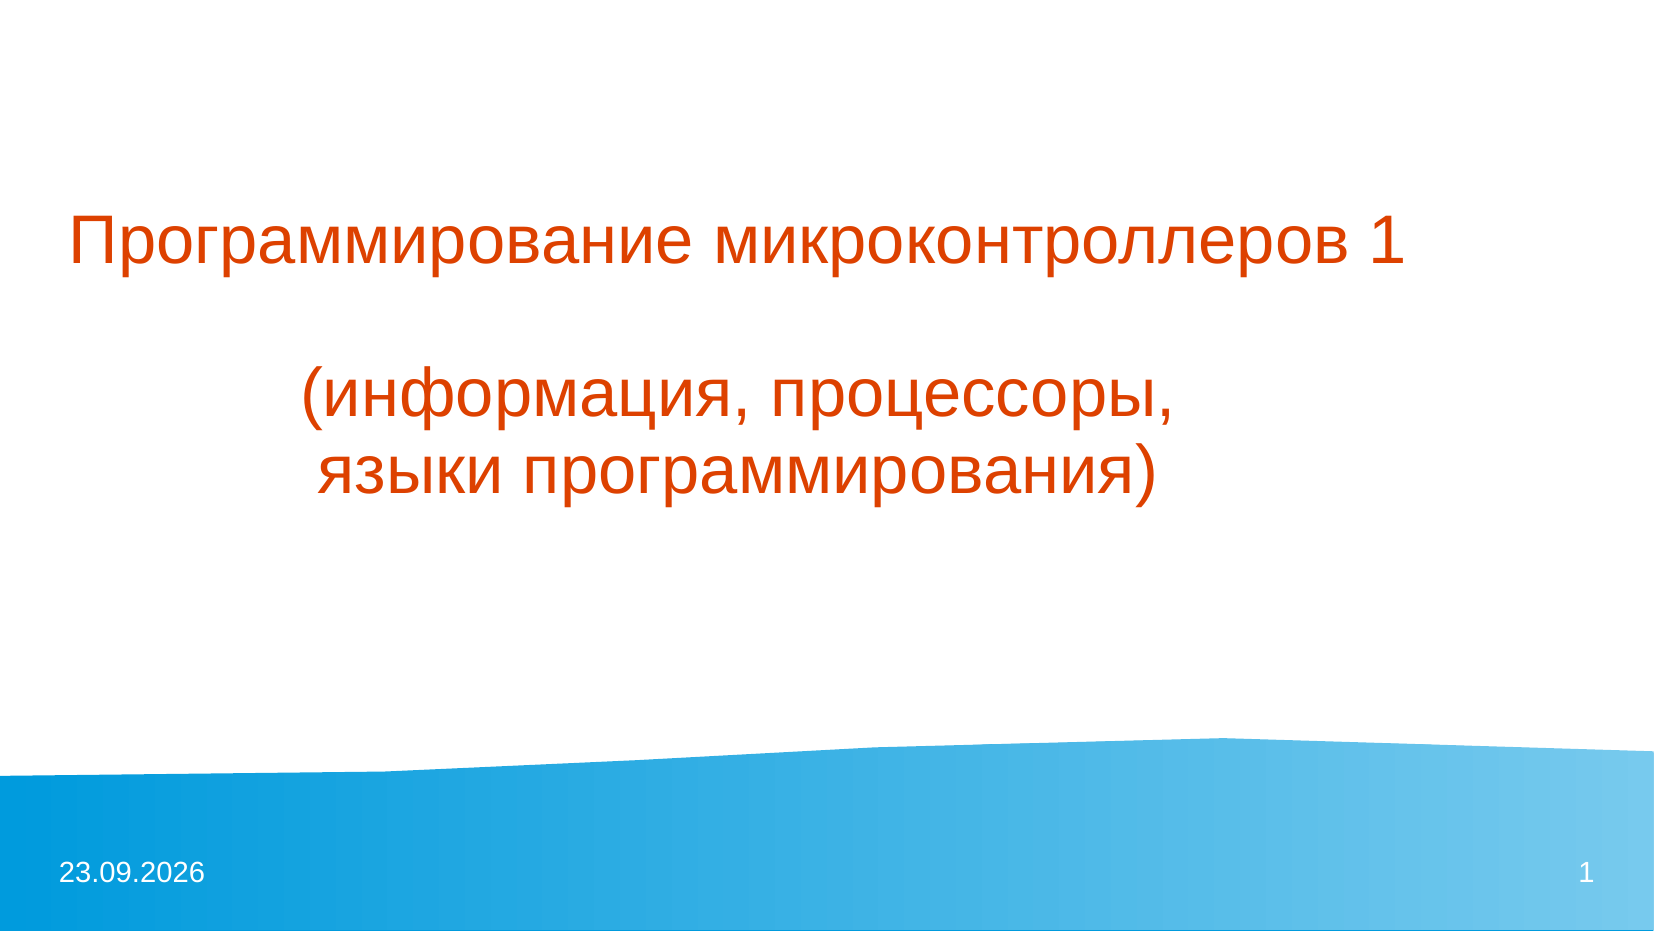

# Программирование микроконтроллеров 1 (информация, процессоры, языки программирования)